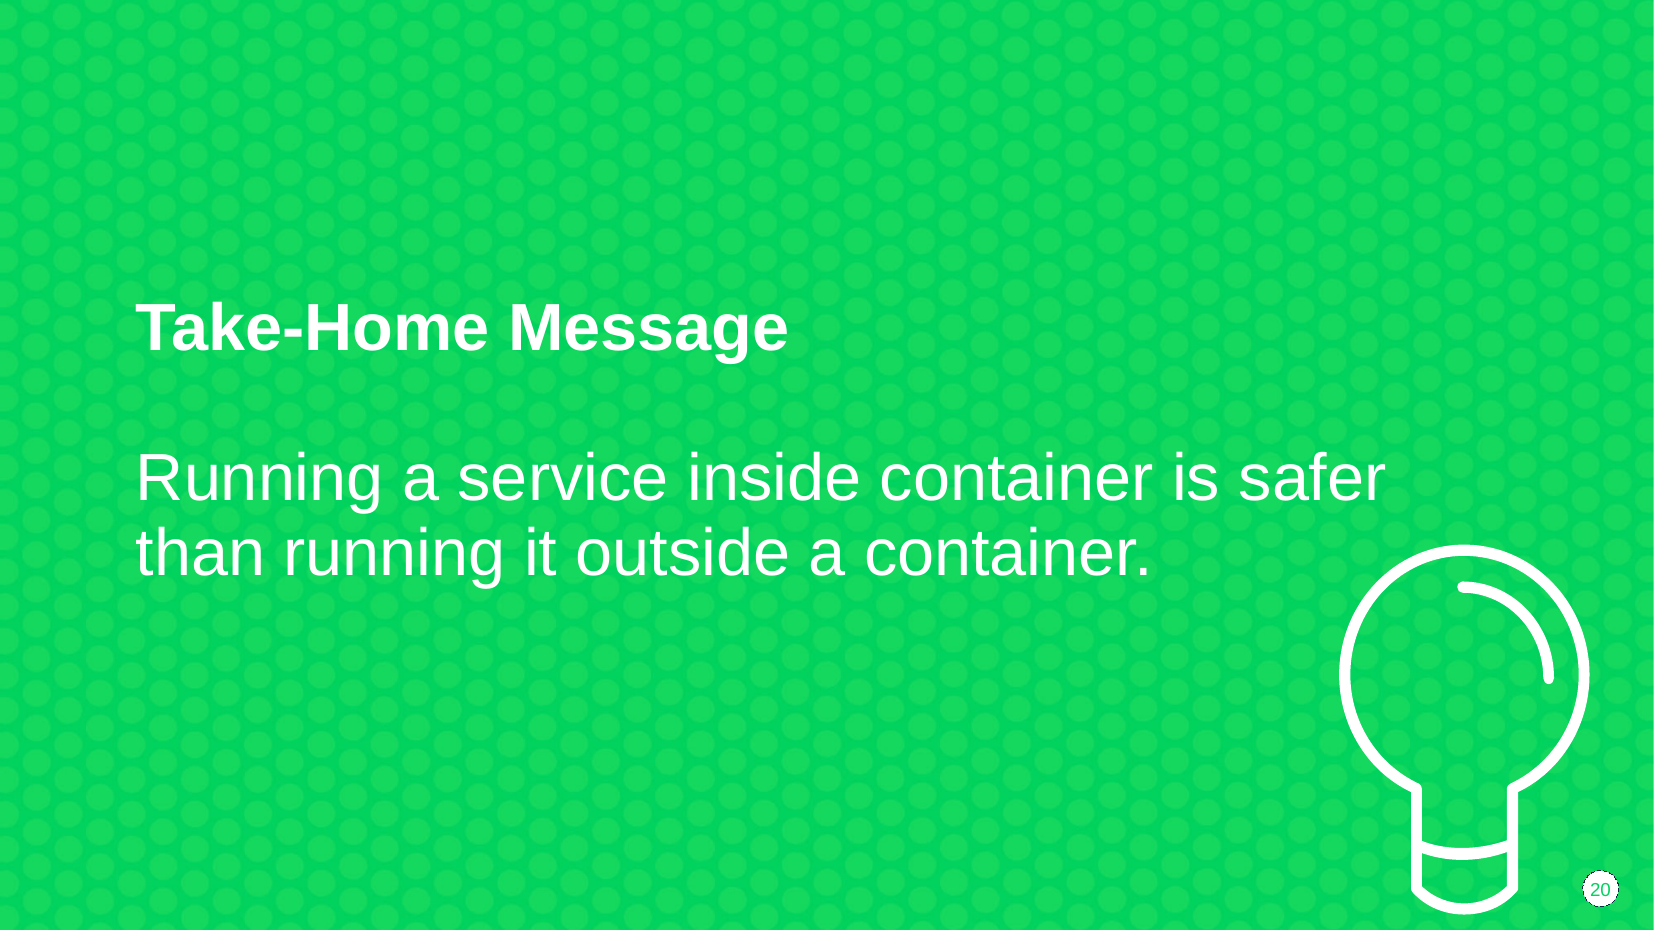

# Take-Home Message Running a service inside container is safer than running it outside a container.
20